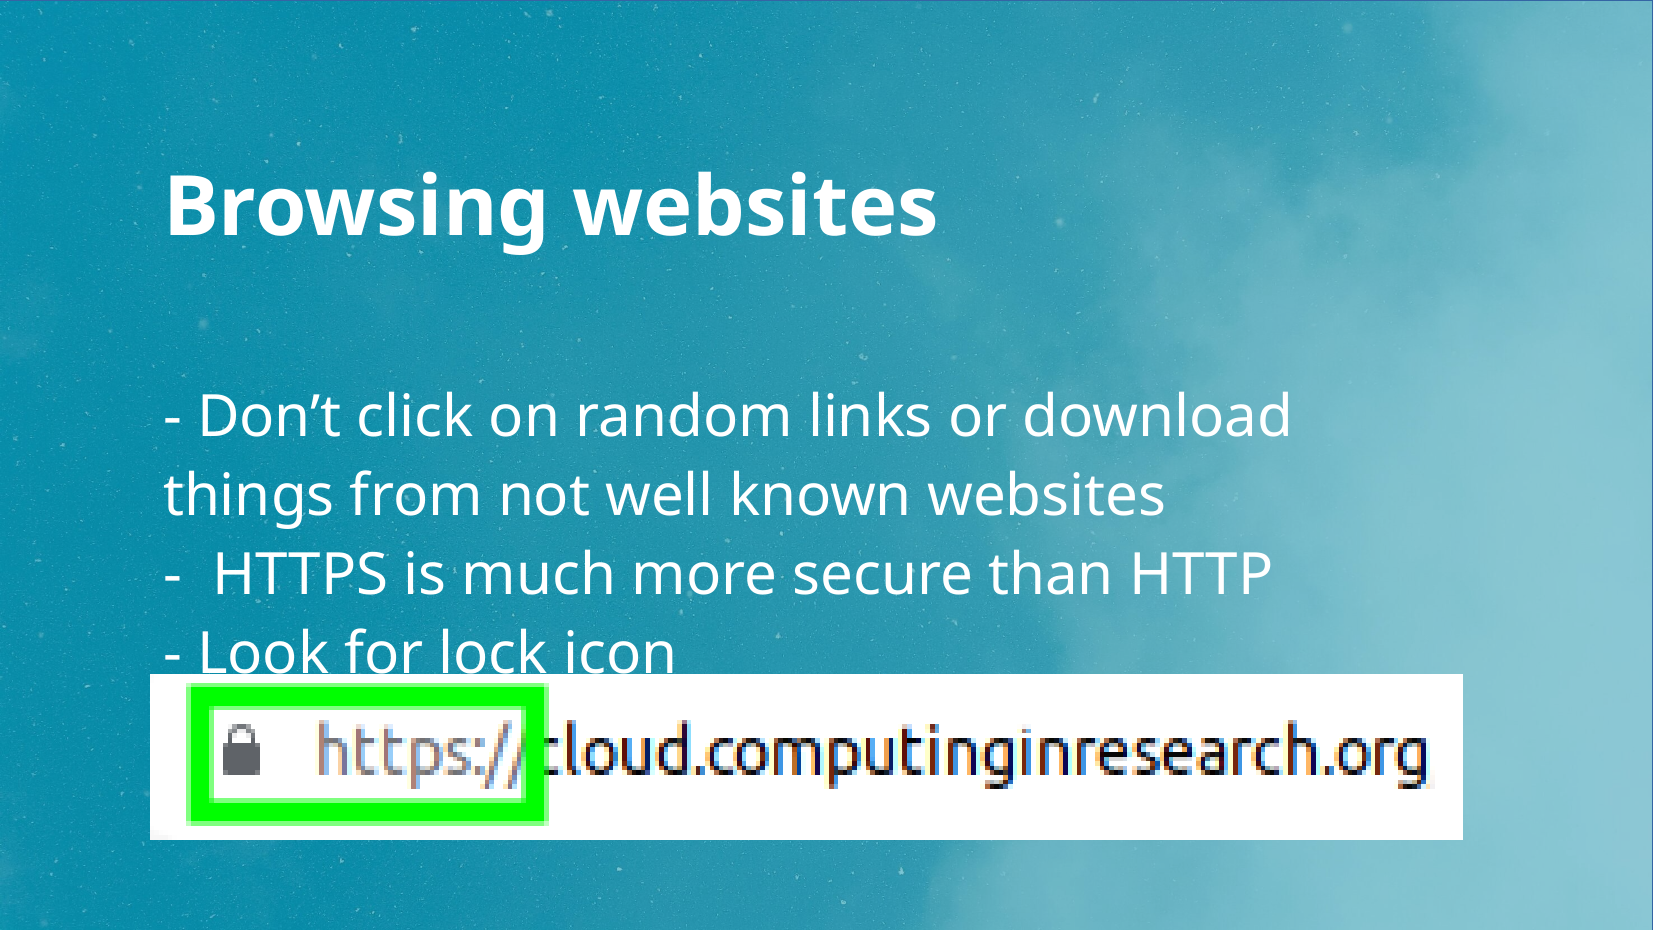

Browsing websites
- Don’t click on random links or download things from not well known websites
- HTTPS is much more secure than HTTP
- Look for lock icon